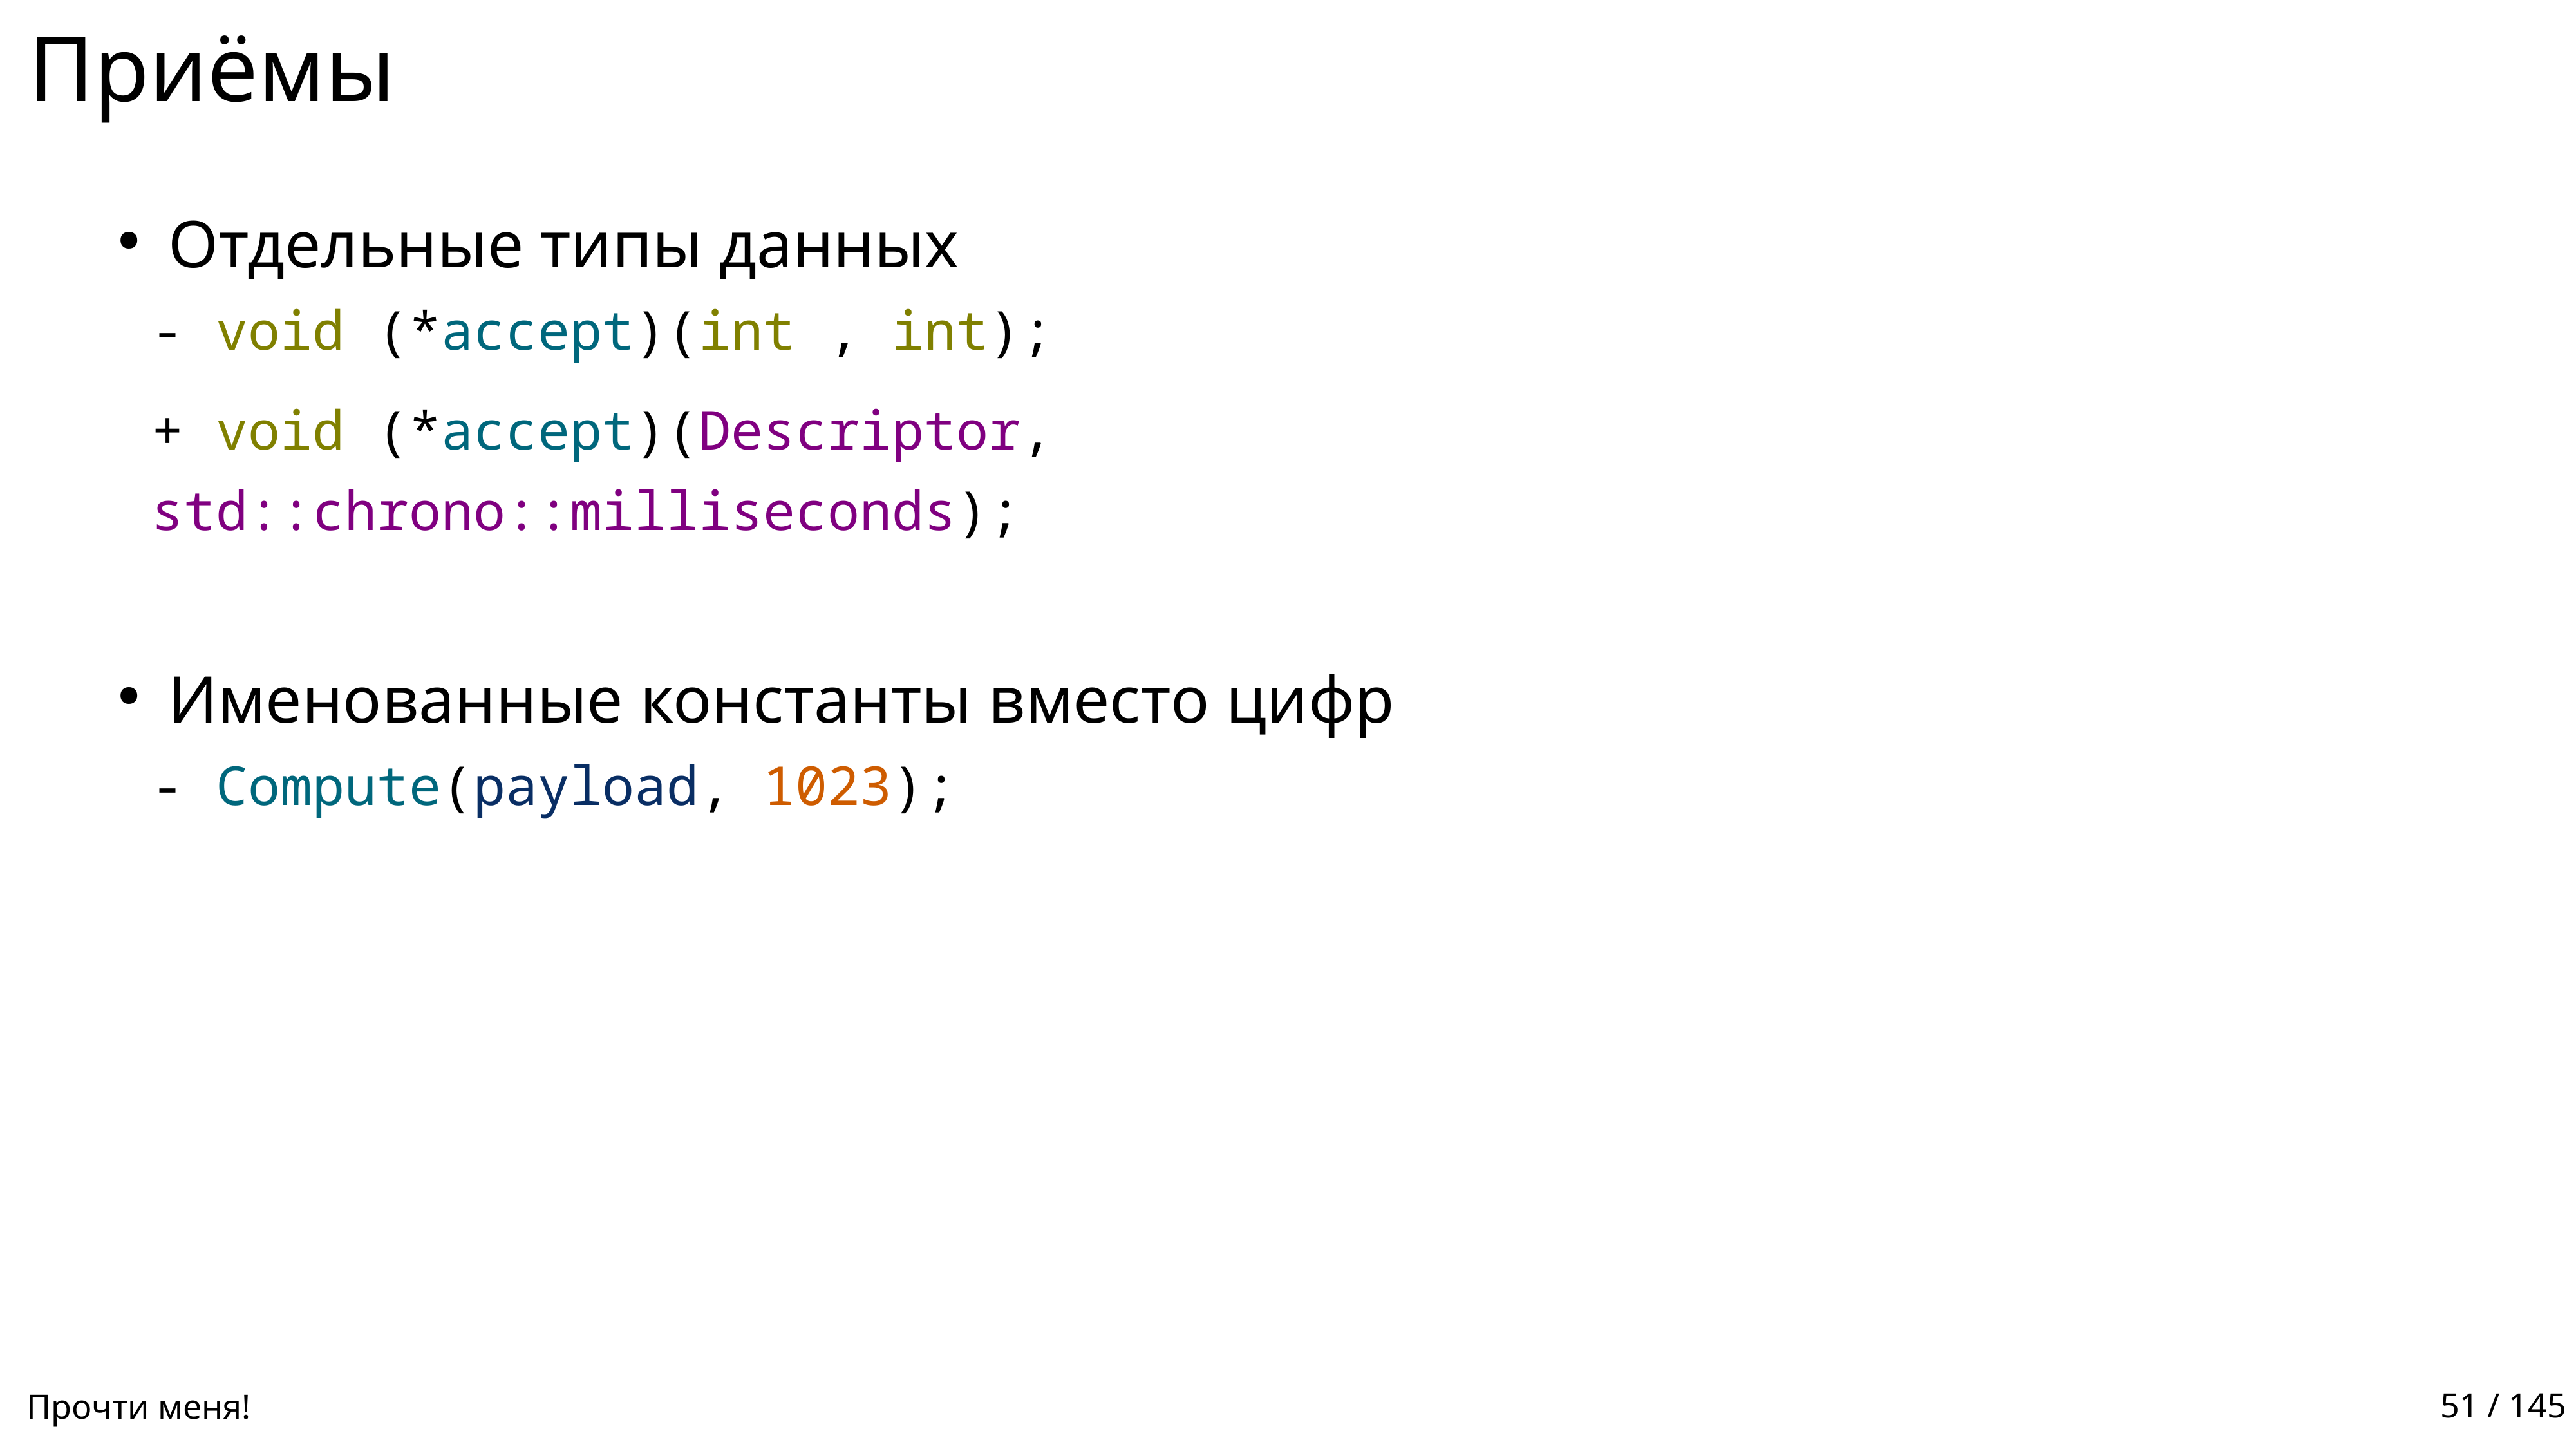

Приёмы
# Отдельные типы данных
- void (*accept)(int , int);
+ void (*accept)(Descriptor, std::chrono::milliseconds);
 Именованные константы вместо цифр
- Compute(payload, 1023);
Прочти меня!